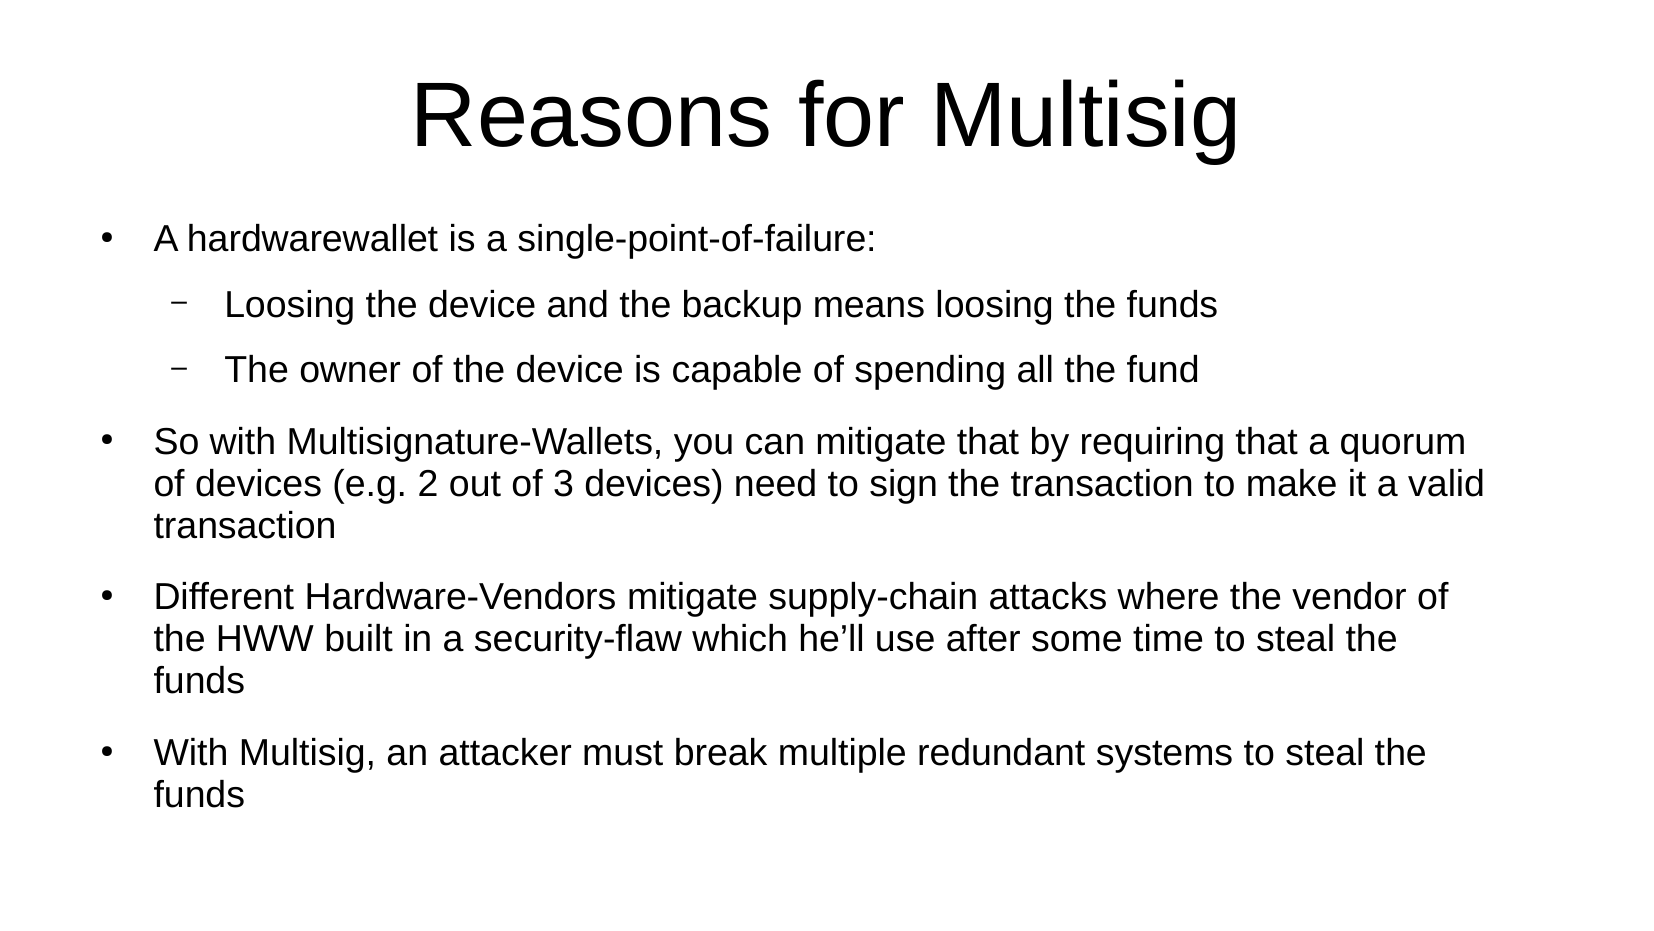

# Reasons for Multisig
A hardwarewallet is a single-point-of-failure:
Loosing the device and the backup means loosing the funds
The owner of the device is capable of spending all the fund
So with Multisignature-Wallets, you can mitigate that by requiring that a quorum of devices (e.g. 2 out of 3 devices) need to sign the transaction to make it a valid transaction
Different Hardware-Vendors mitigate supply-chain attacks where the vendor of the HWW built in a security-flaw which he’ll use after some time to steal the funds
With Multisig, an attacker must break multiple redundant systems to steal the funds